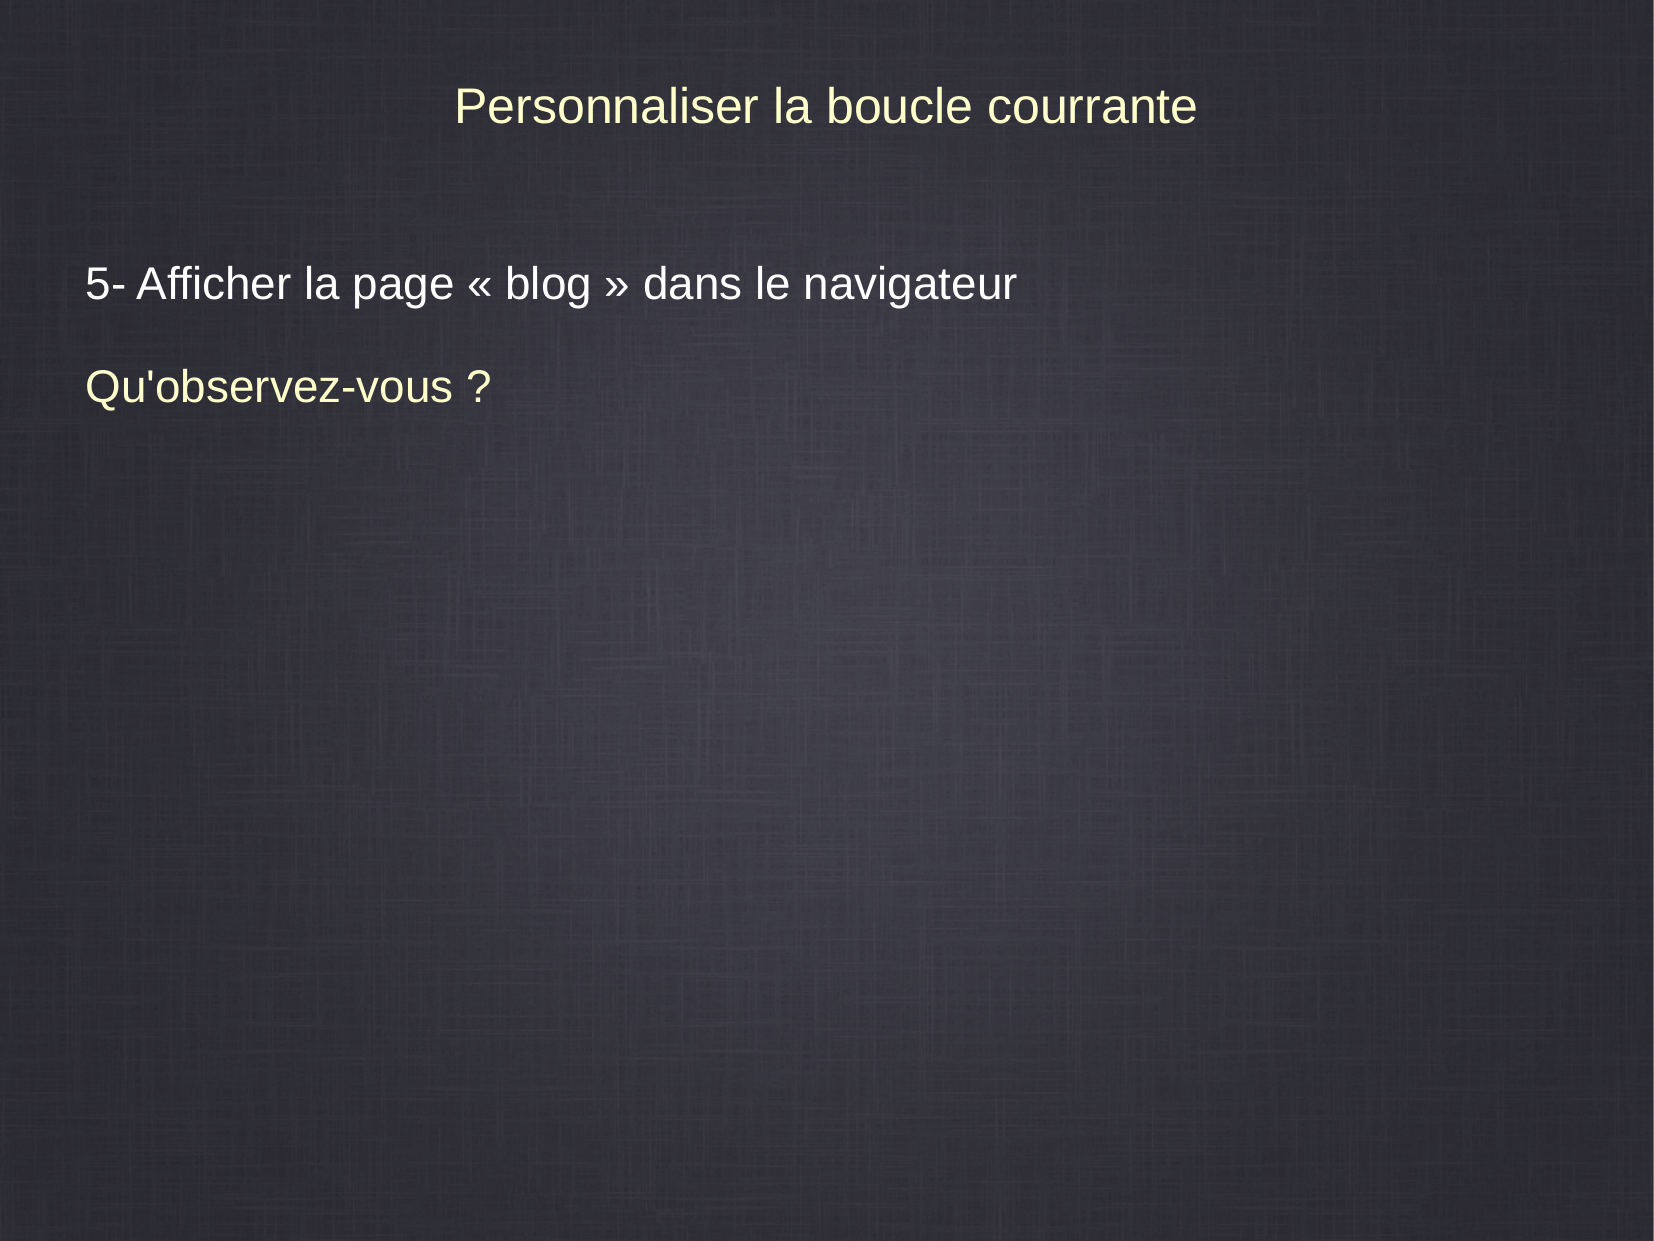

Personnaliser la boucle courrante
5- Afficher la page « blog » dans le navigateur
Qu'observez-vous ?